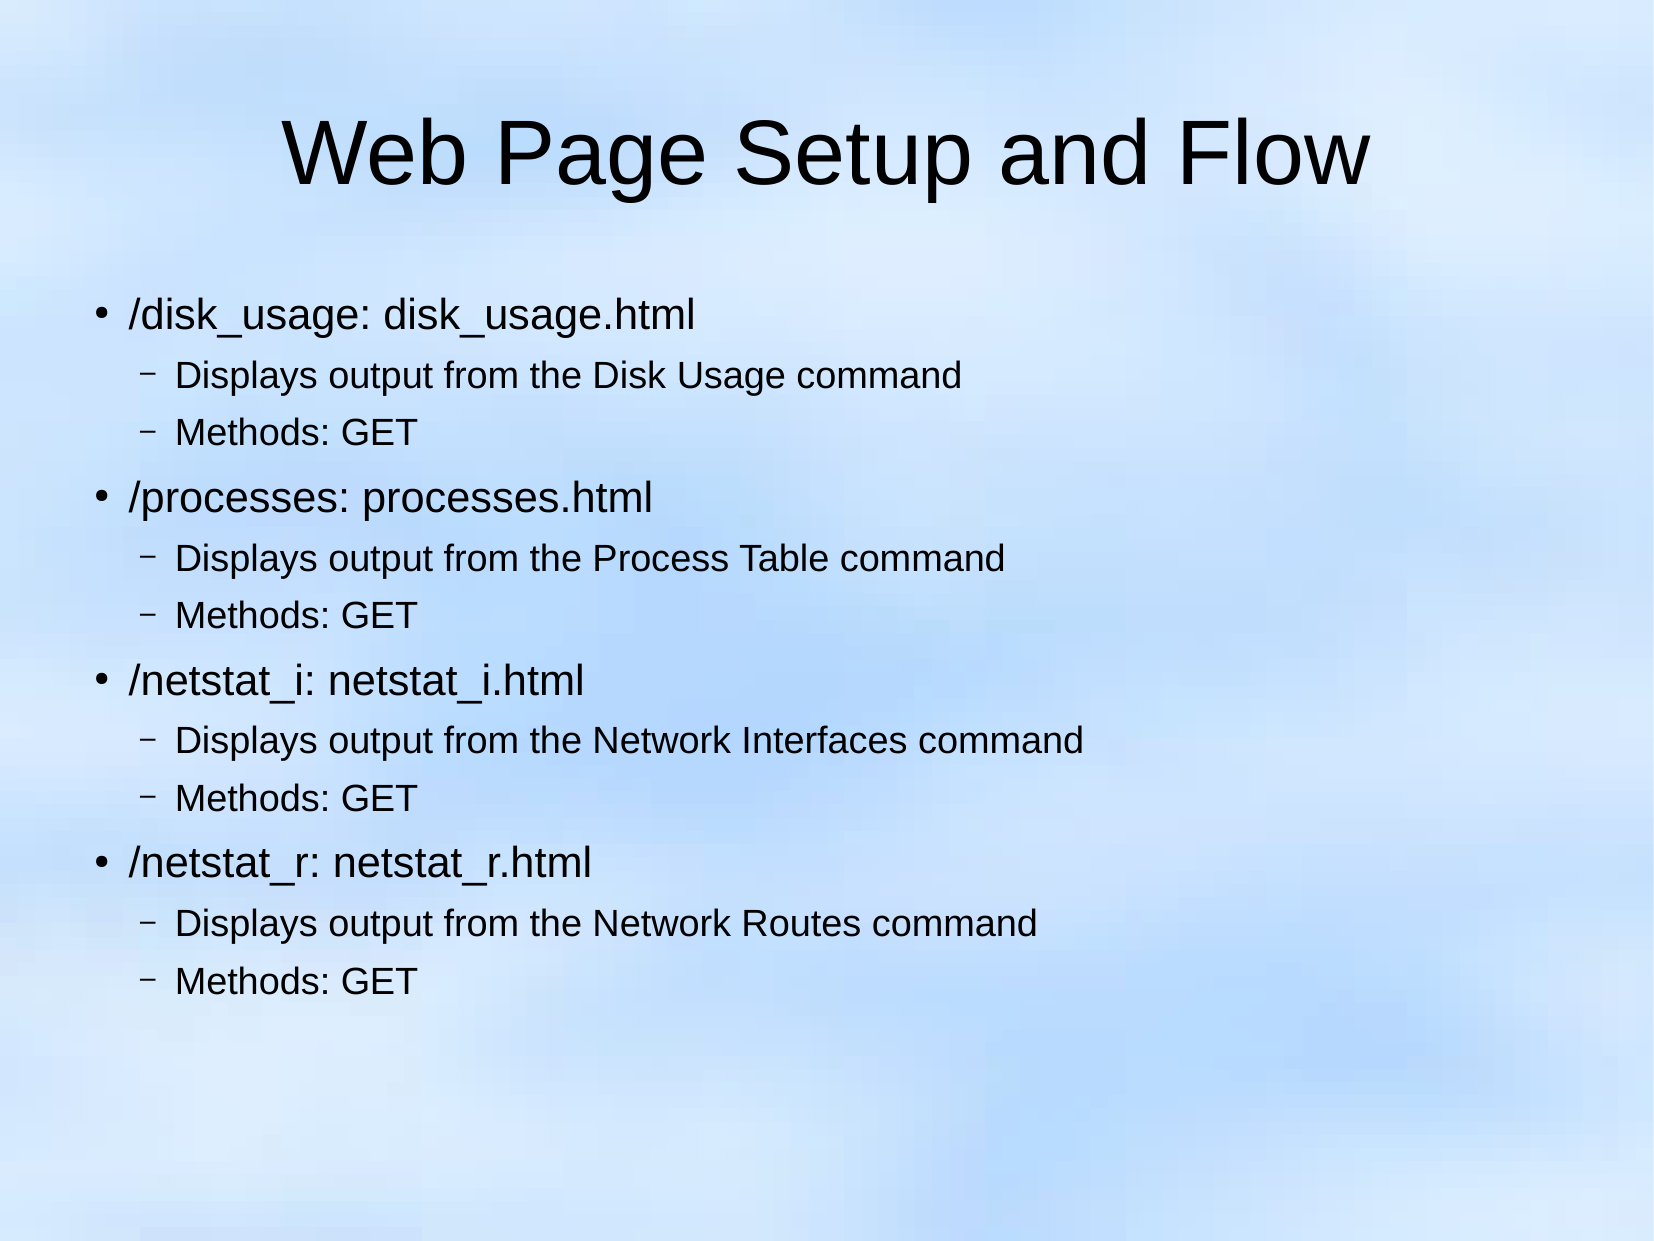

# Web Page Setup and Flow
/disk_usage: disk_usage.html
Displays output from the Disk Usage command
Methods: GET
/processes: processes.html
Displays output from the Process Table command
Methods: GET
/netstat_i: netstat_i.html
Displays output from the Network Interfaces command
Methods: GET
/netstat_r: netstat_r.html
Displays output from the Network Routes command
Methods: GET